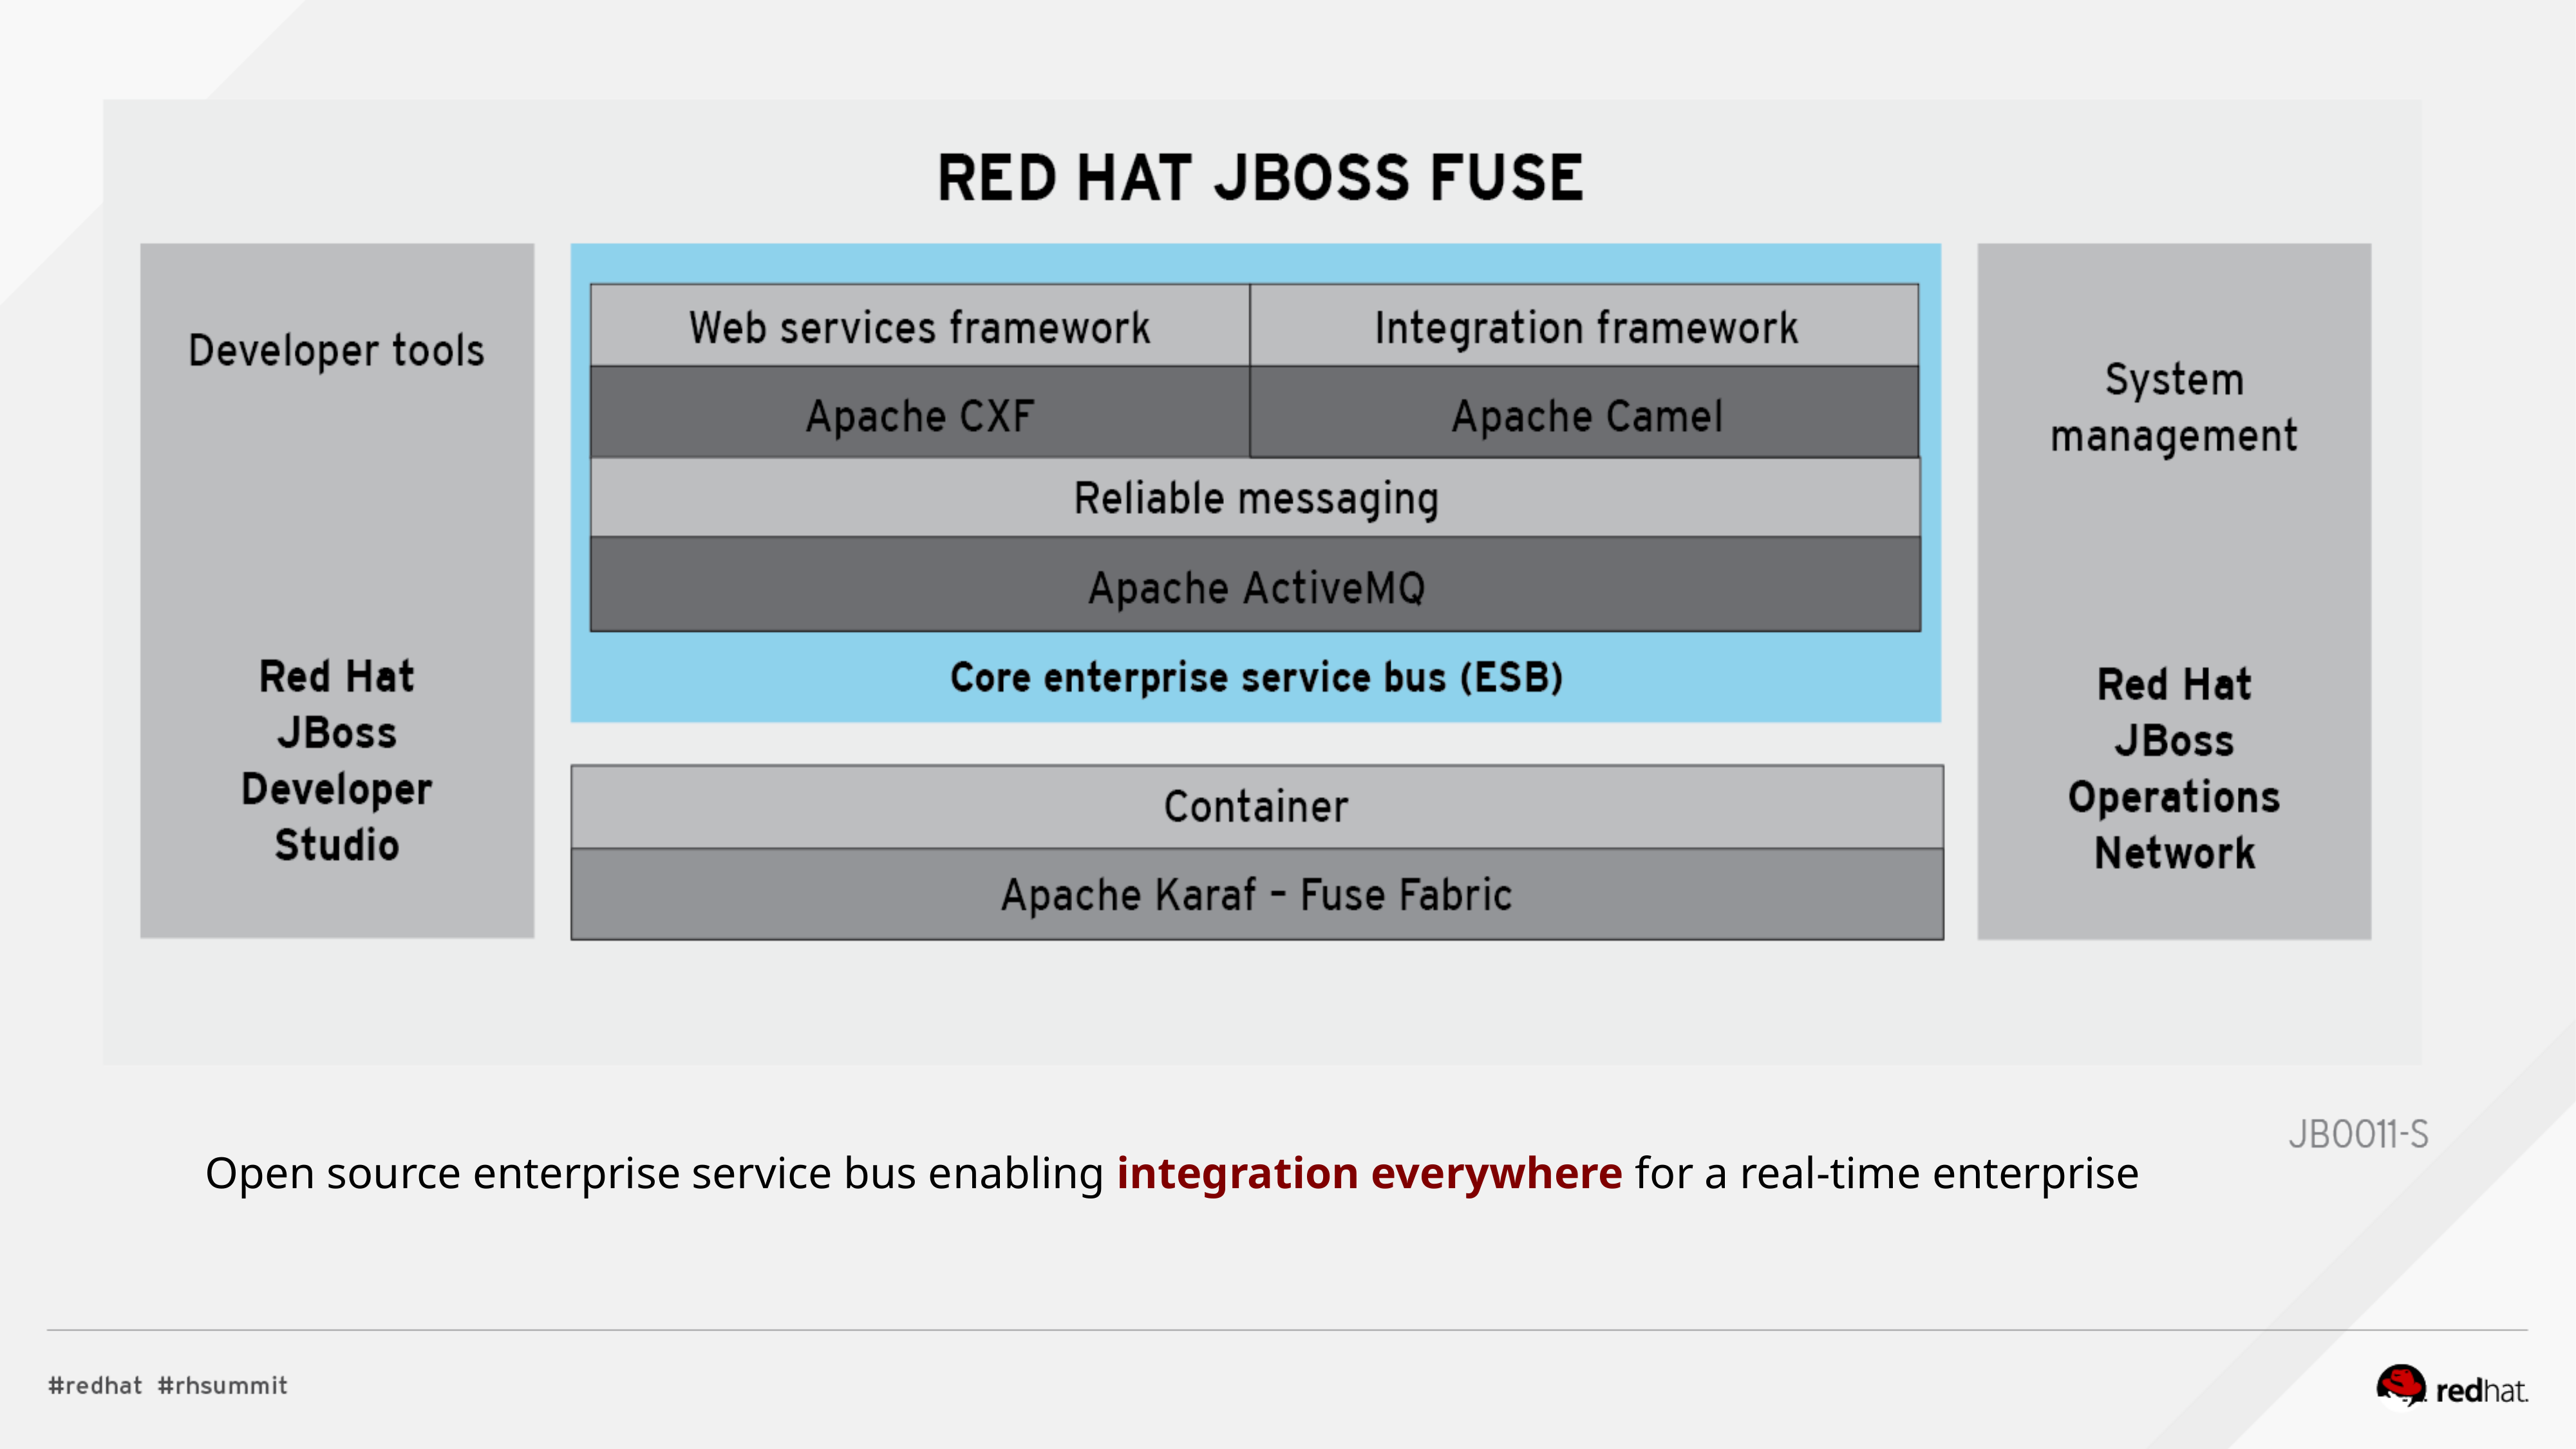

Open source enterprise service bus enabling integration everywhere for a real-time enterprise